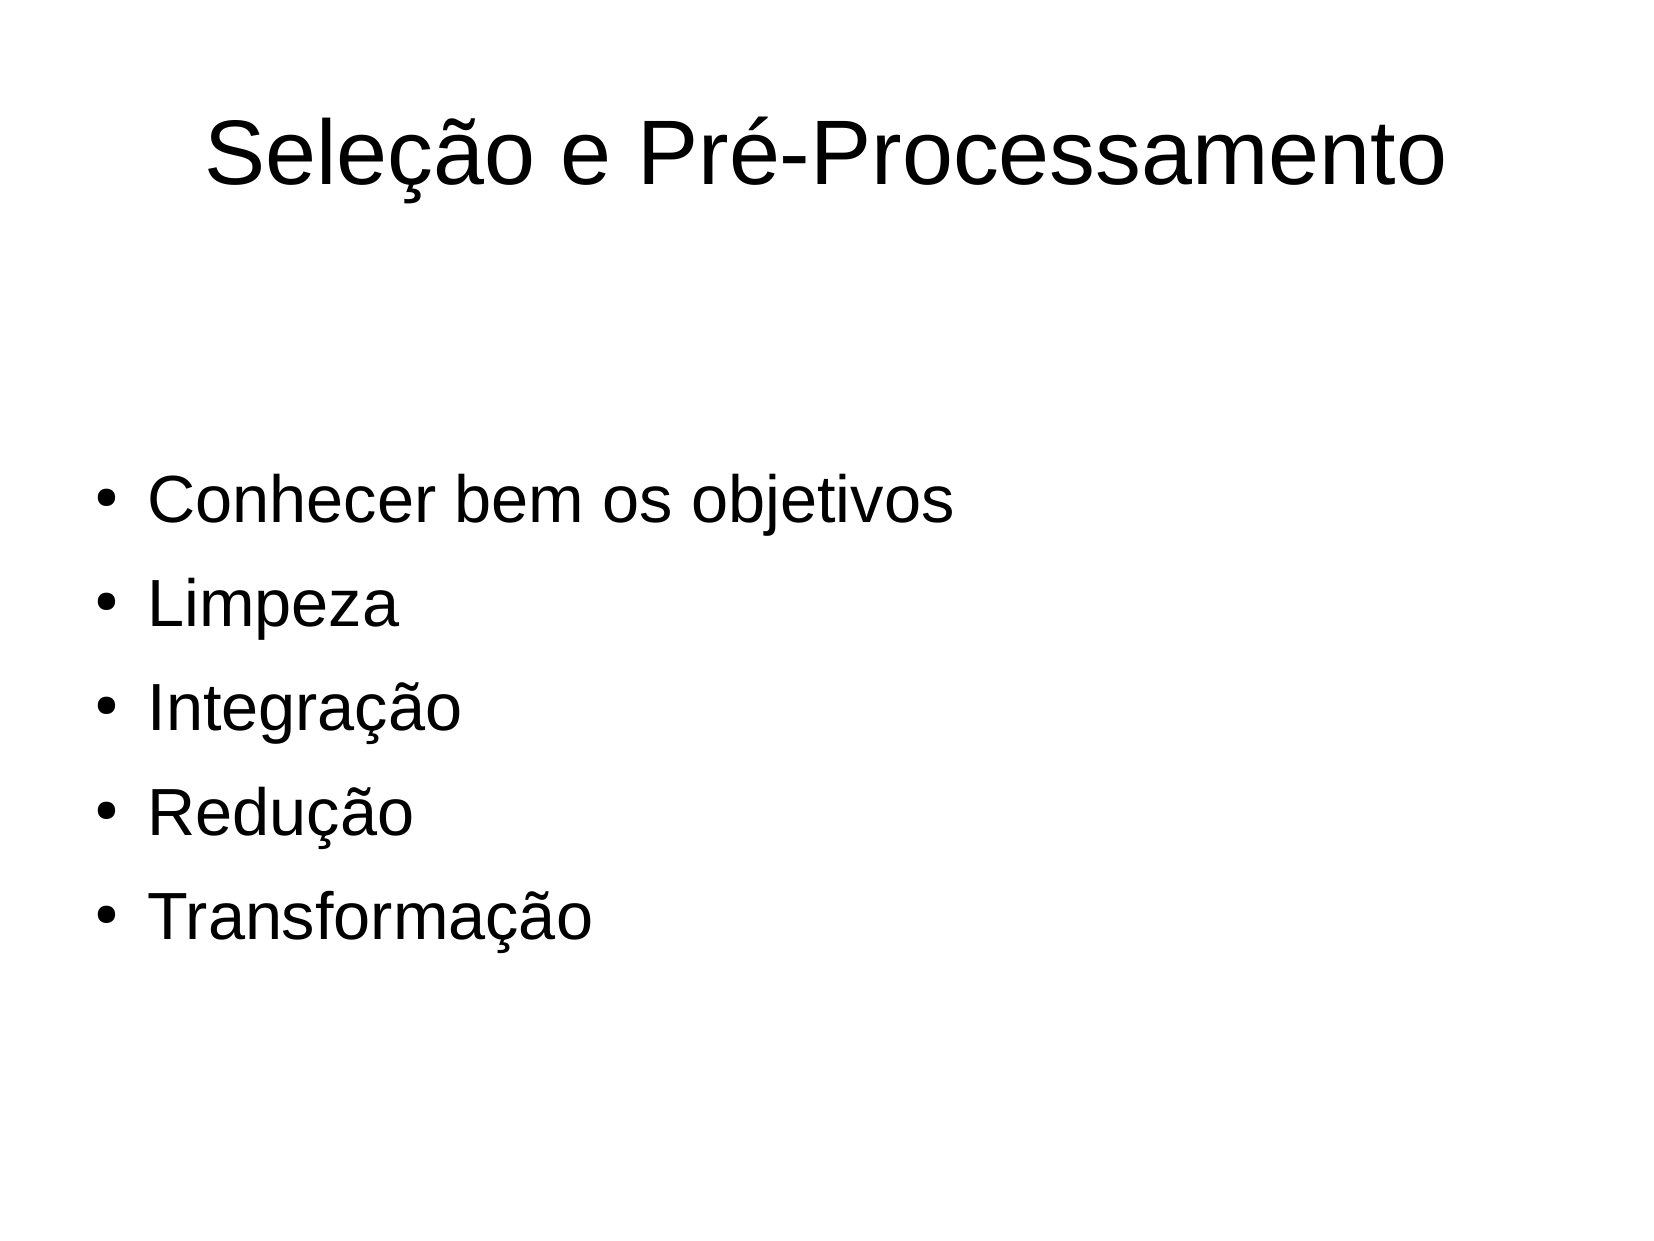

# Seleção e Pré-Processamento
Conhecer bem os objetivos
Limpeza
Integração
Redução
Transformação